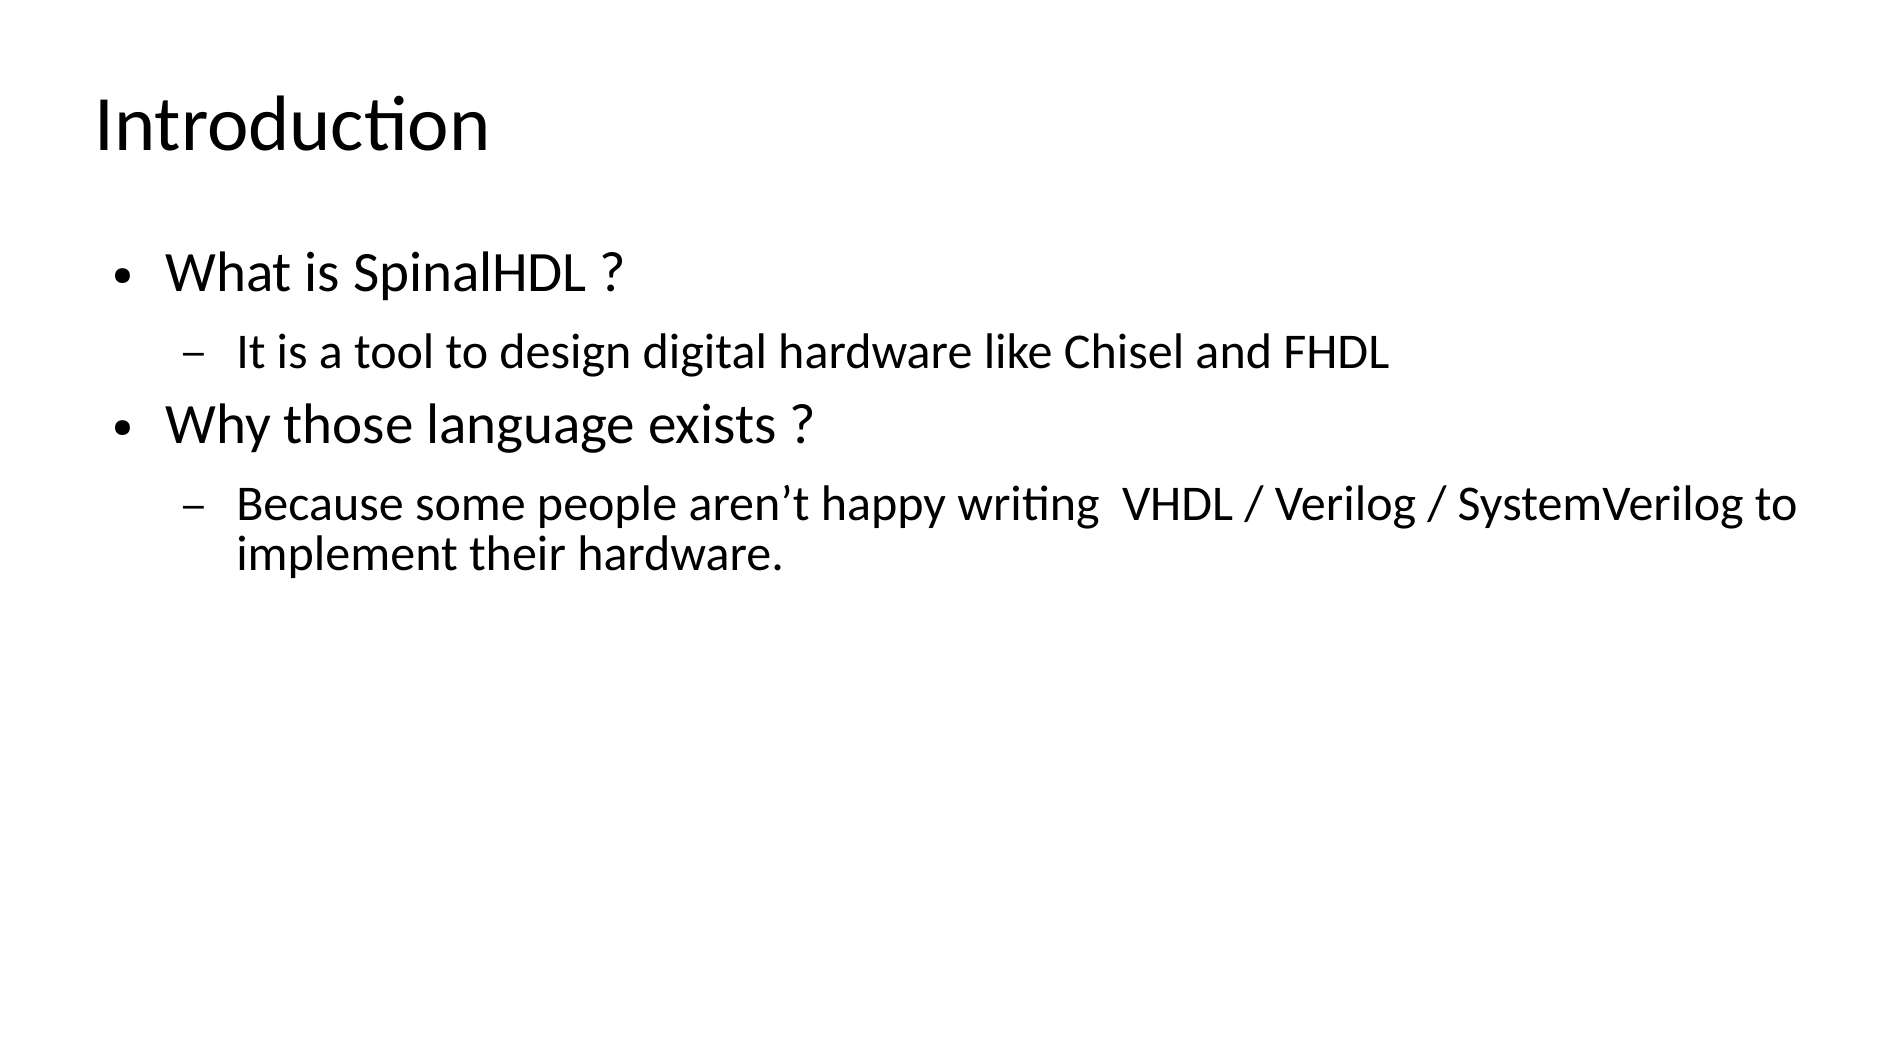

# Introduction
What is SpinalHDL ?
It is a tool to design digital hardware like Chisel and FHDL
Why those language exists ?
Because some people aren’t happy writing VHDL / Verilog / SystemVerilog to implement their hardware.